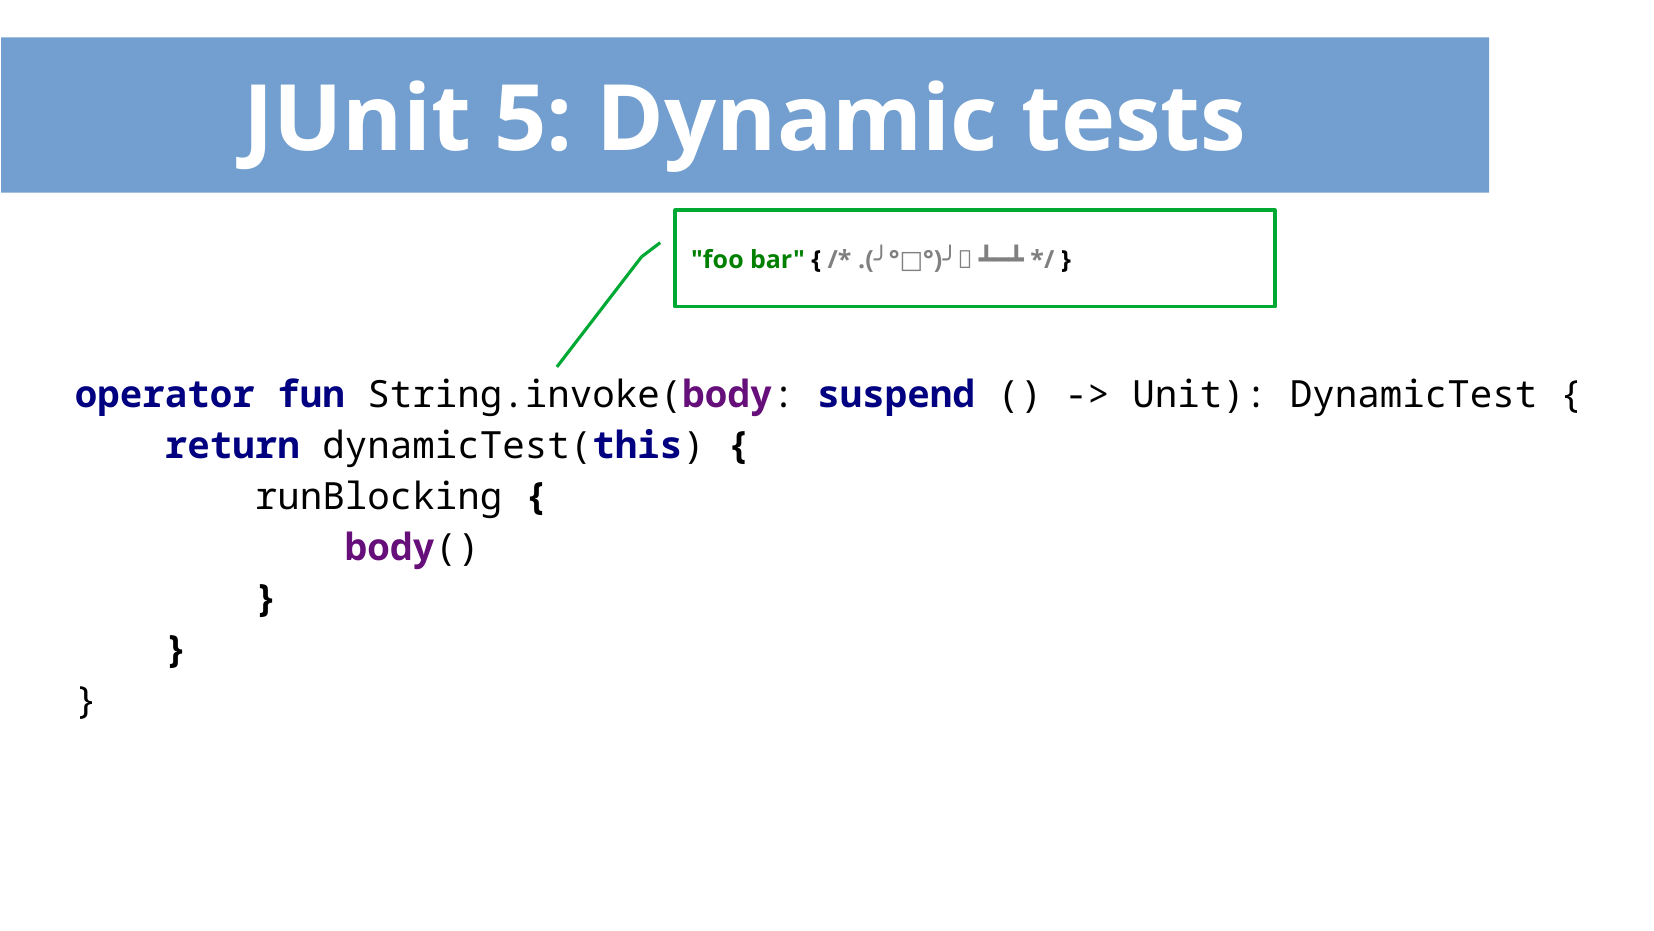

# JUnit 5: Dynamic tests
"foo bar" { /* .(╯°□°)╯︵ ┻━┻ */ }
operator fun String.invoke(body: suspend () -> Unit): DynamicTest {
 return dynamicTest(this) {
 runBlocking {
 body()
 }
 }
}